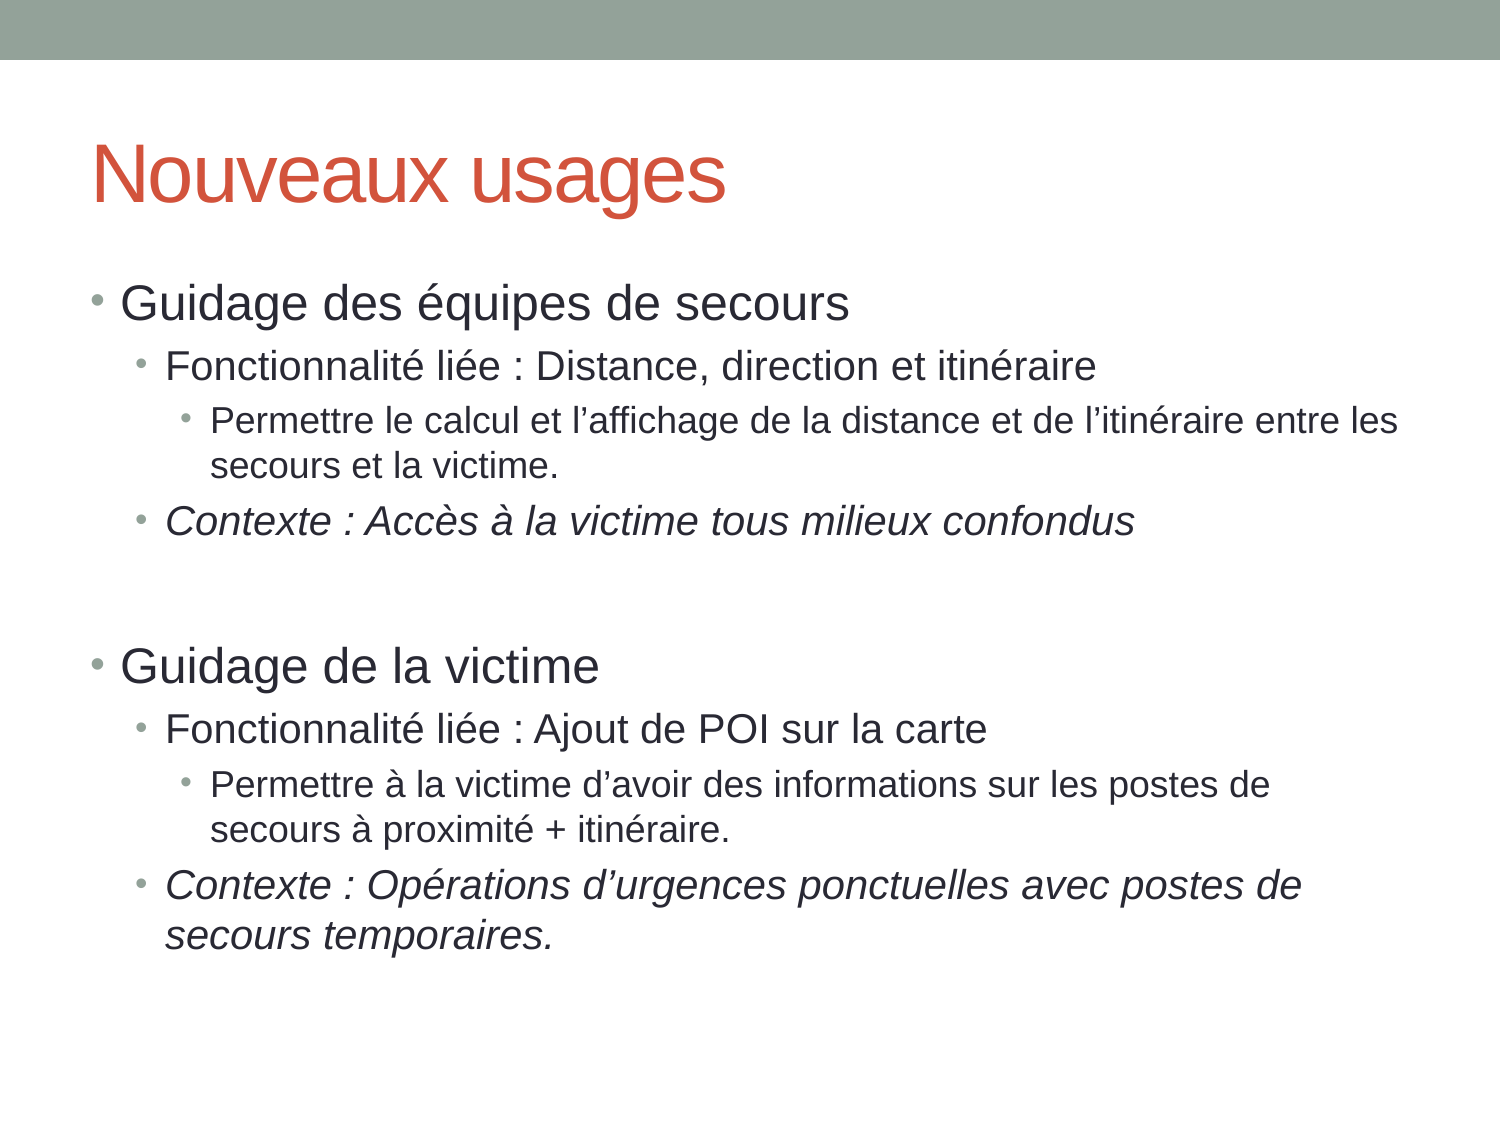

# Nouveaux usages
Guidage des équipes de secours
Fonctionnalité liée : Distance, direction et itinéraire
Permettre le calcul et l’affichage de la distance et de l’itinéraire entre les secours et la victime.
Contexte : Accès à la victime tous milieux confondus
Guidage de la victime
Fonctionnalité liée : Ajout de POI sur la carte
Permettre à la victime d’avoir des informations sur les postes de secours à proximité + itinéraire.
Contexte : Opérations d’urgences ponctuelles avec postes de secours temporaires.